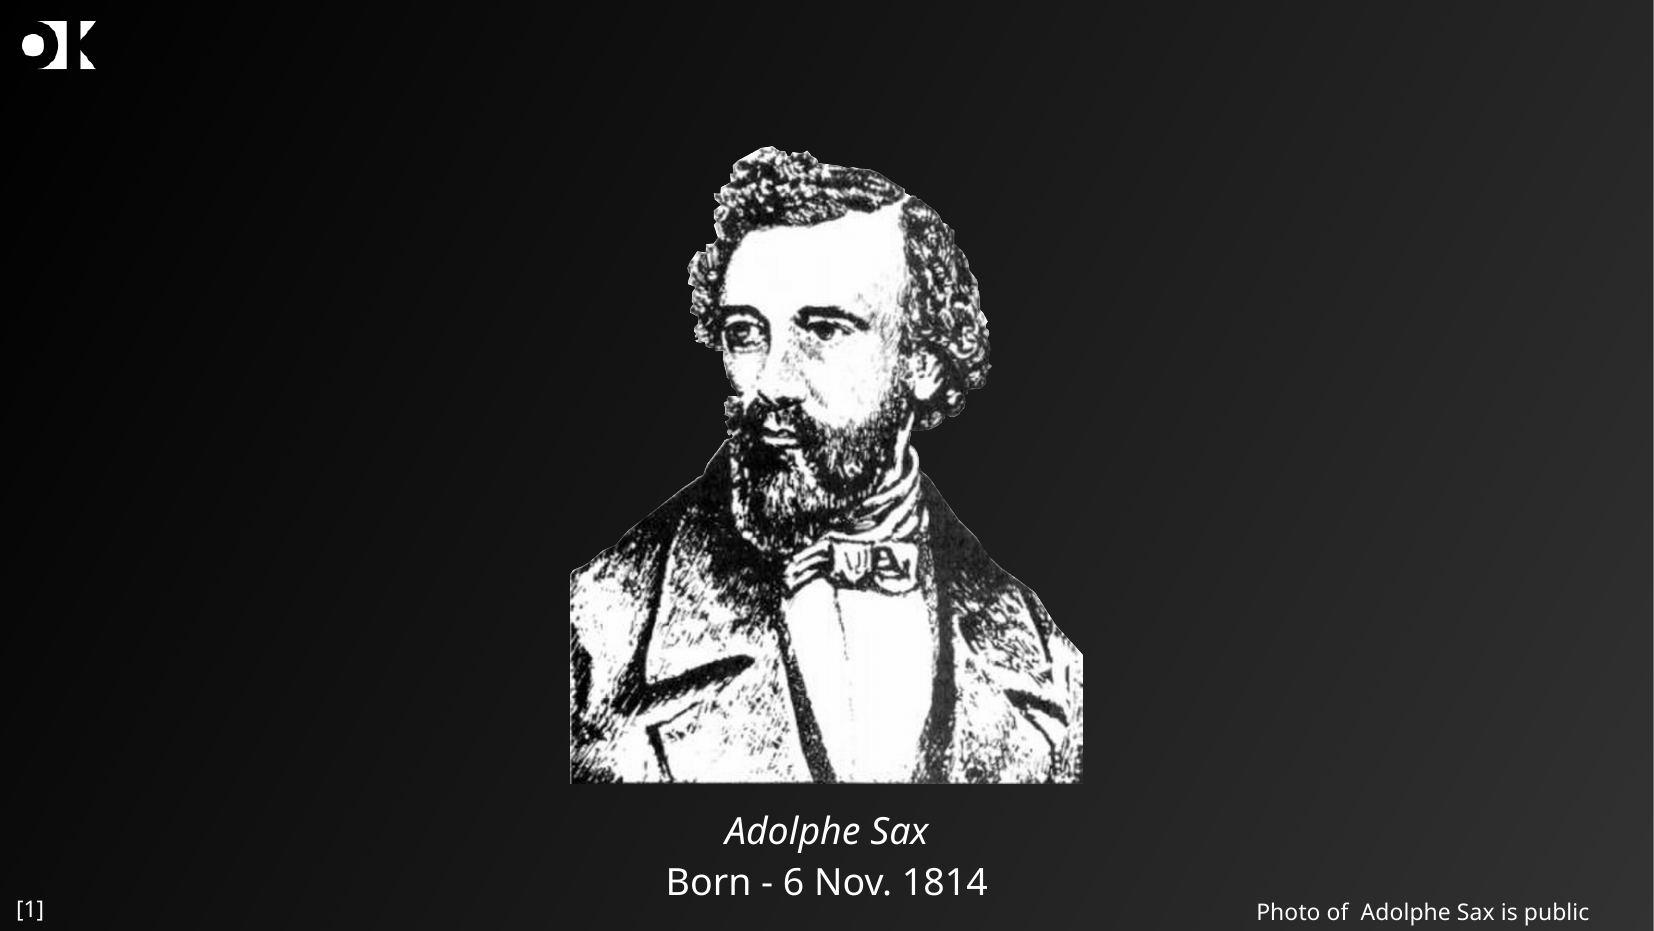

Adolphe Sax
Born - 6 Nov. 1814
[1]
Photo of Adolphe Sax is public domain.